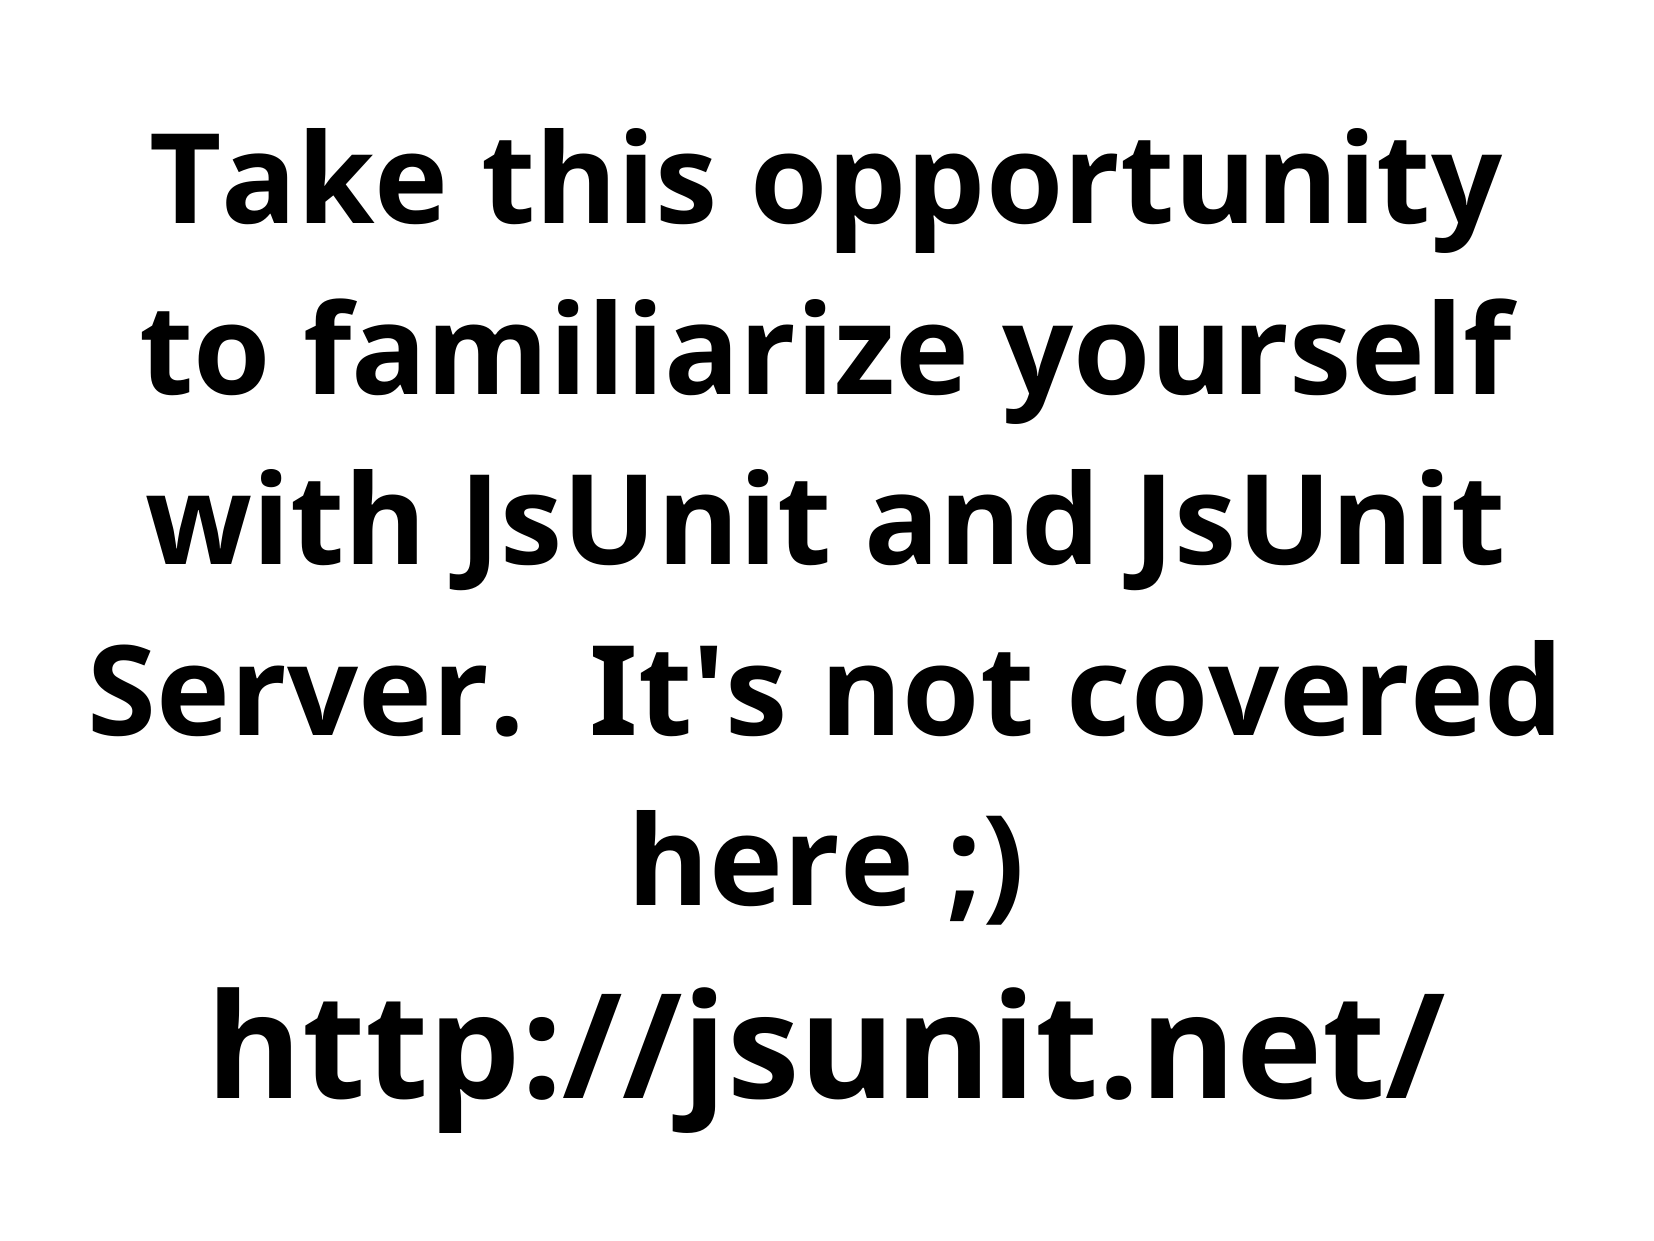

# Take this opportunity to familiarize yourself with JsUnit and JsUnit Server. It's not covered here ;) http://jsunit.net/